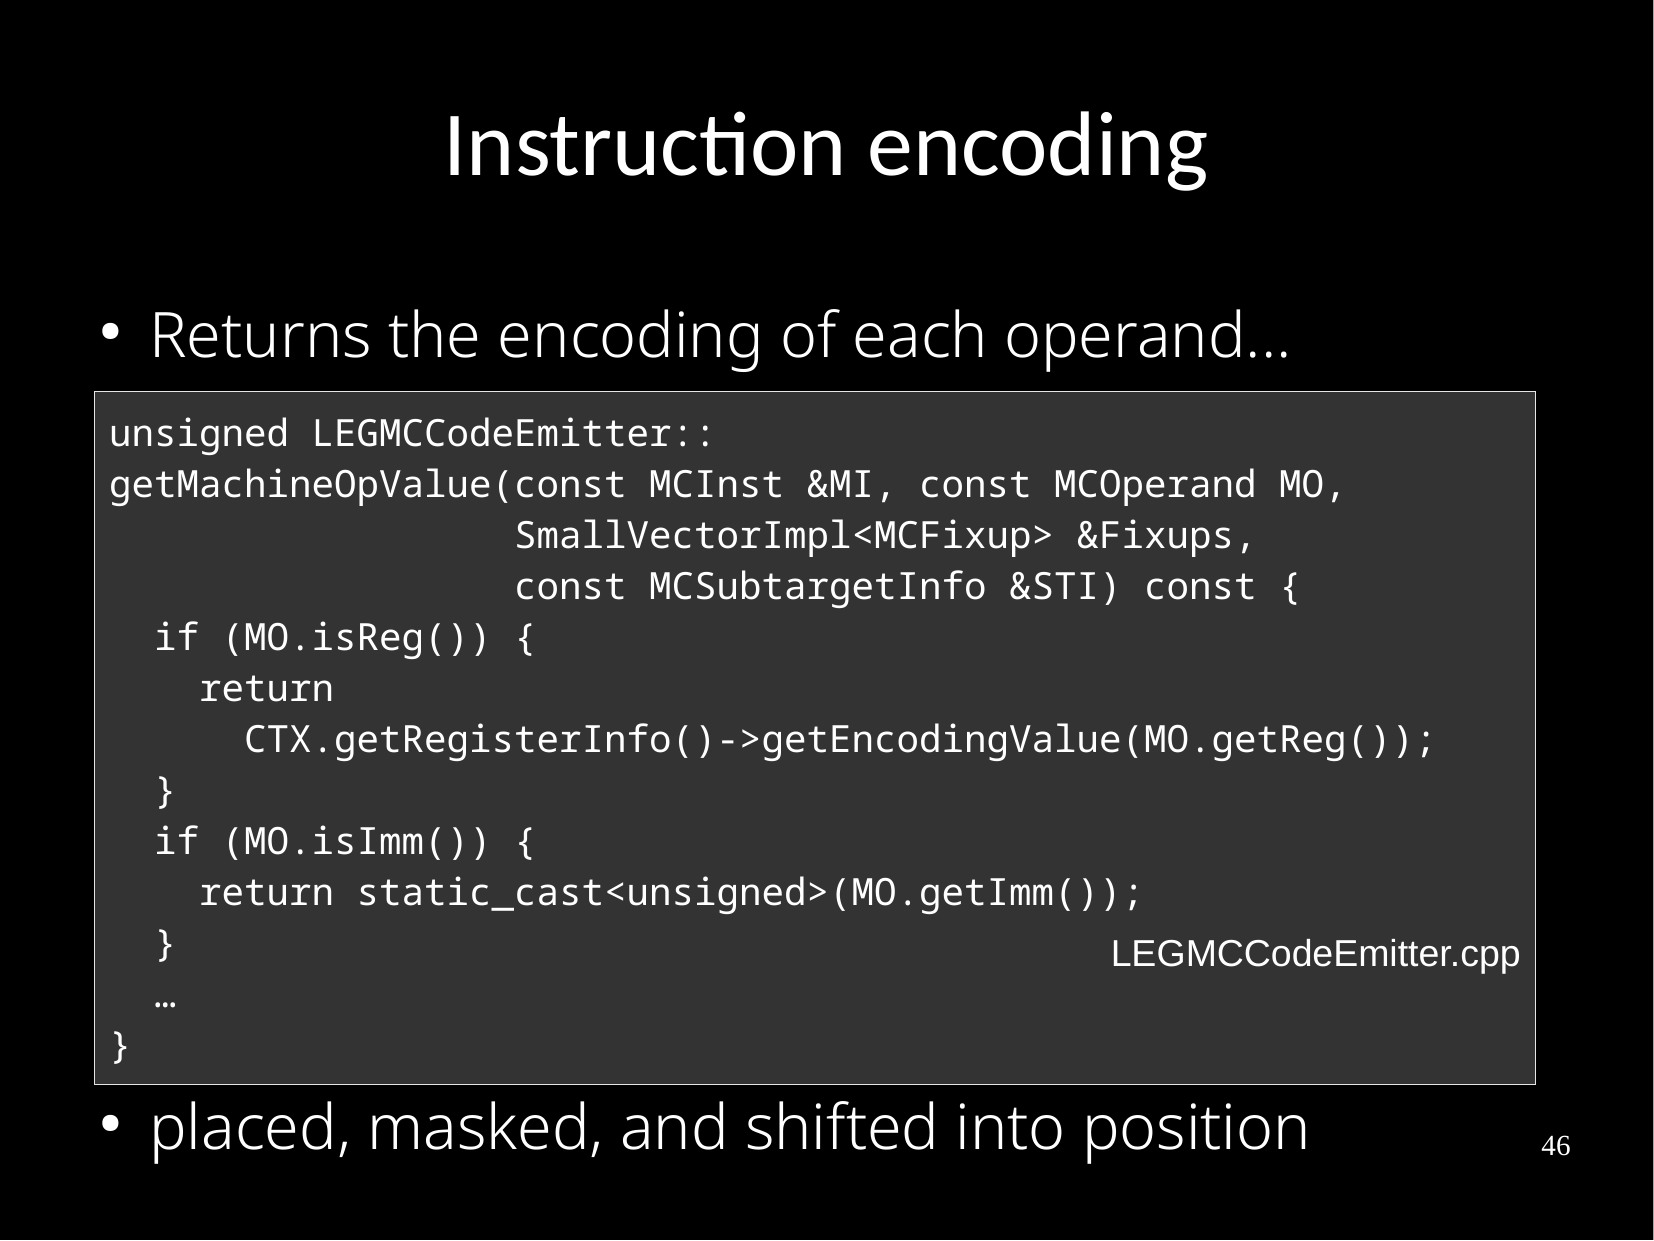

# Instruction encoding
Returns the encoding of each operand...
placed, masked, and shifted into position
unsigned LEGMCCodeEmitter::
getMachineOpValue(const MCInst &MI, const MCOperand MO,
 SmallVectorImpl<MCFixup> &Fixups,
 const MCSubtargetInfo &STI) const {
 if (MO.isReg()) {
 return
 CTX.getRegisterInfo()->getEncodingValue(MO.getReg());
 }
 if (MO.isImm()) {
 return static_cast<unsigned>(MO.getImm());
 }
 …
}
LEGMCCodeEmitter.cpp
46